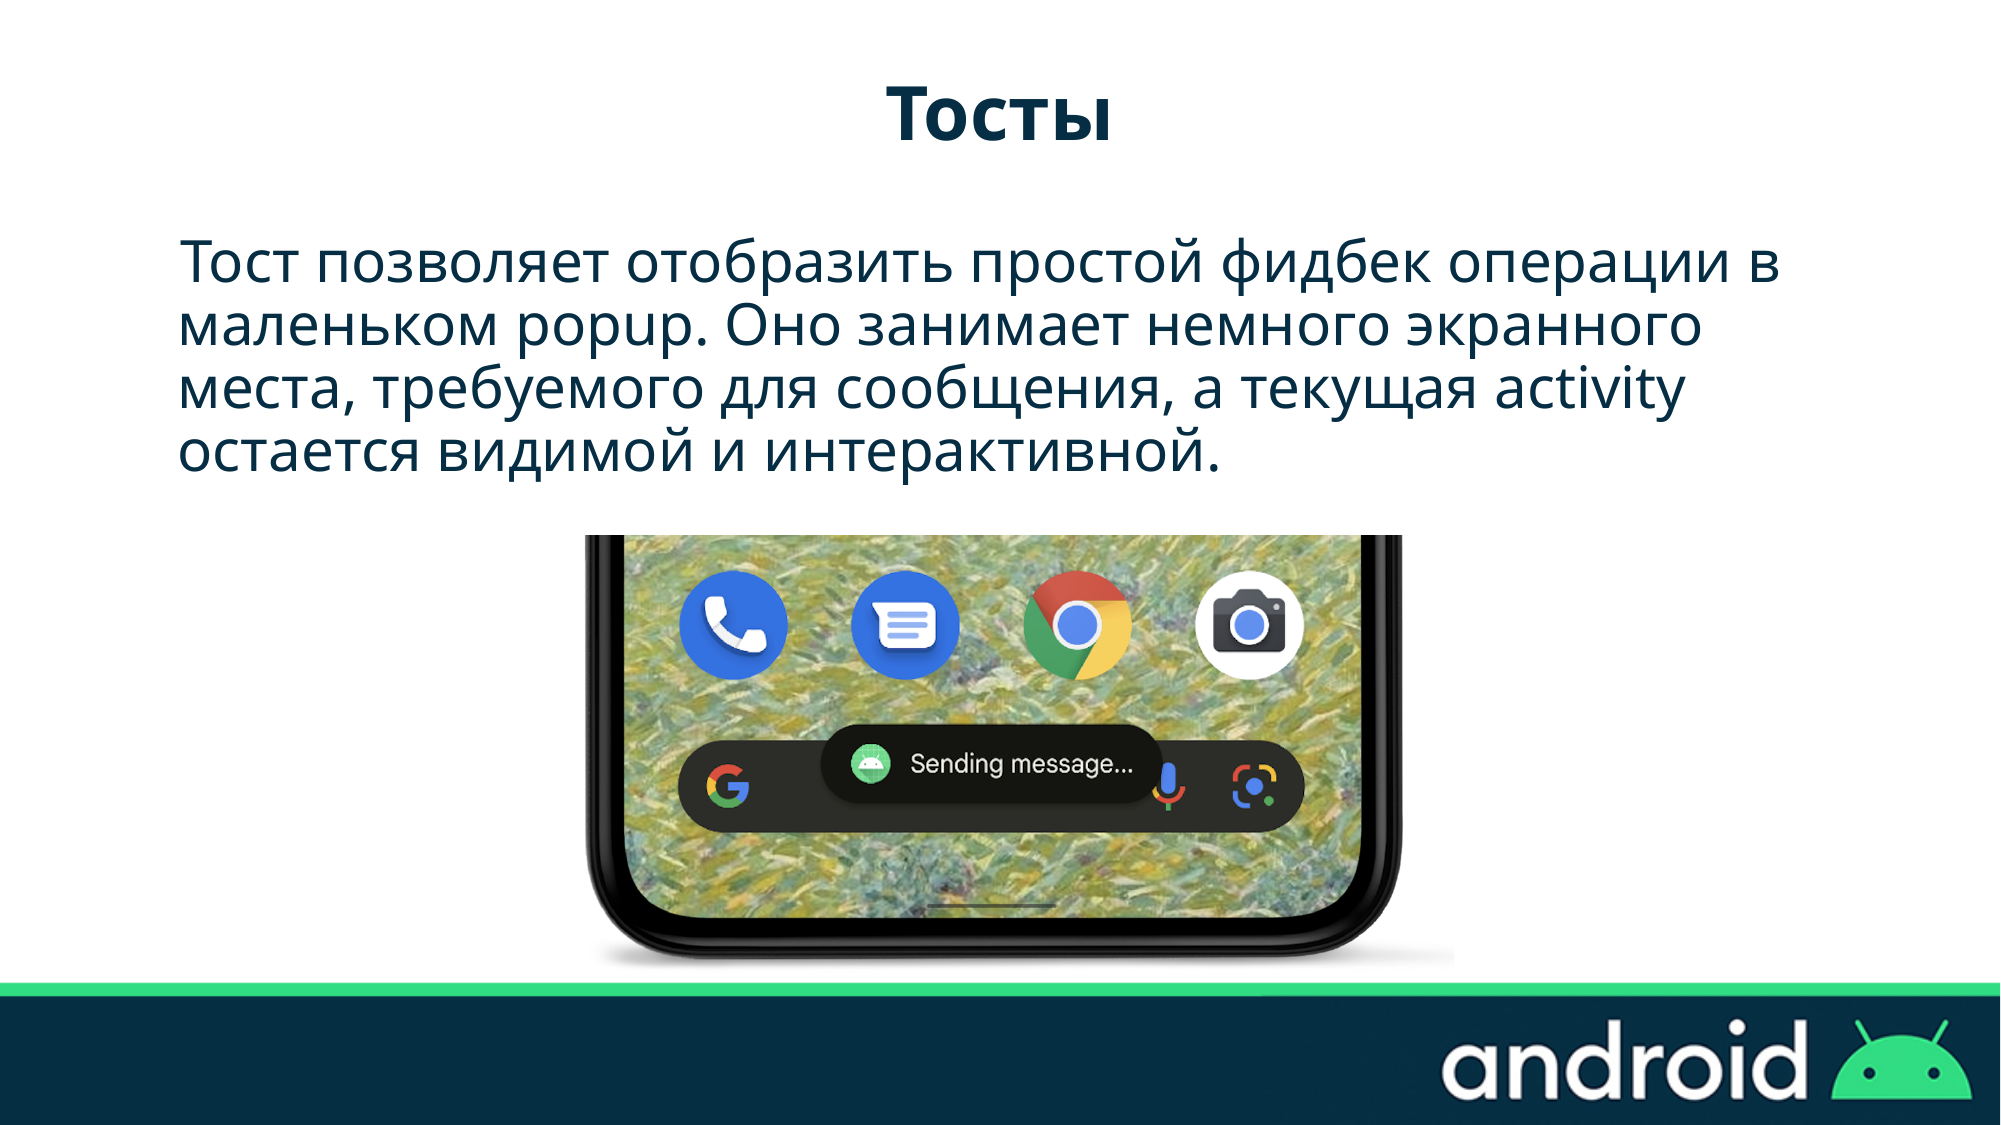

# Тосты
Тост позволяет отобразить простой фидбек операции в маленьком popup. Оно занимает немного экранного места, требуемого для сообщения, а текущая activity остается видимой и интерактивной.